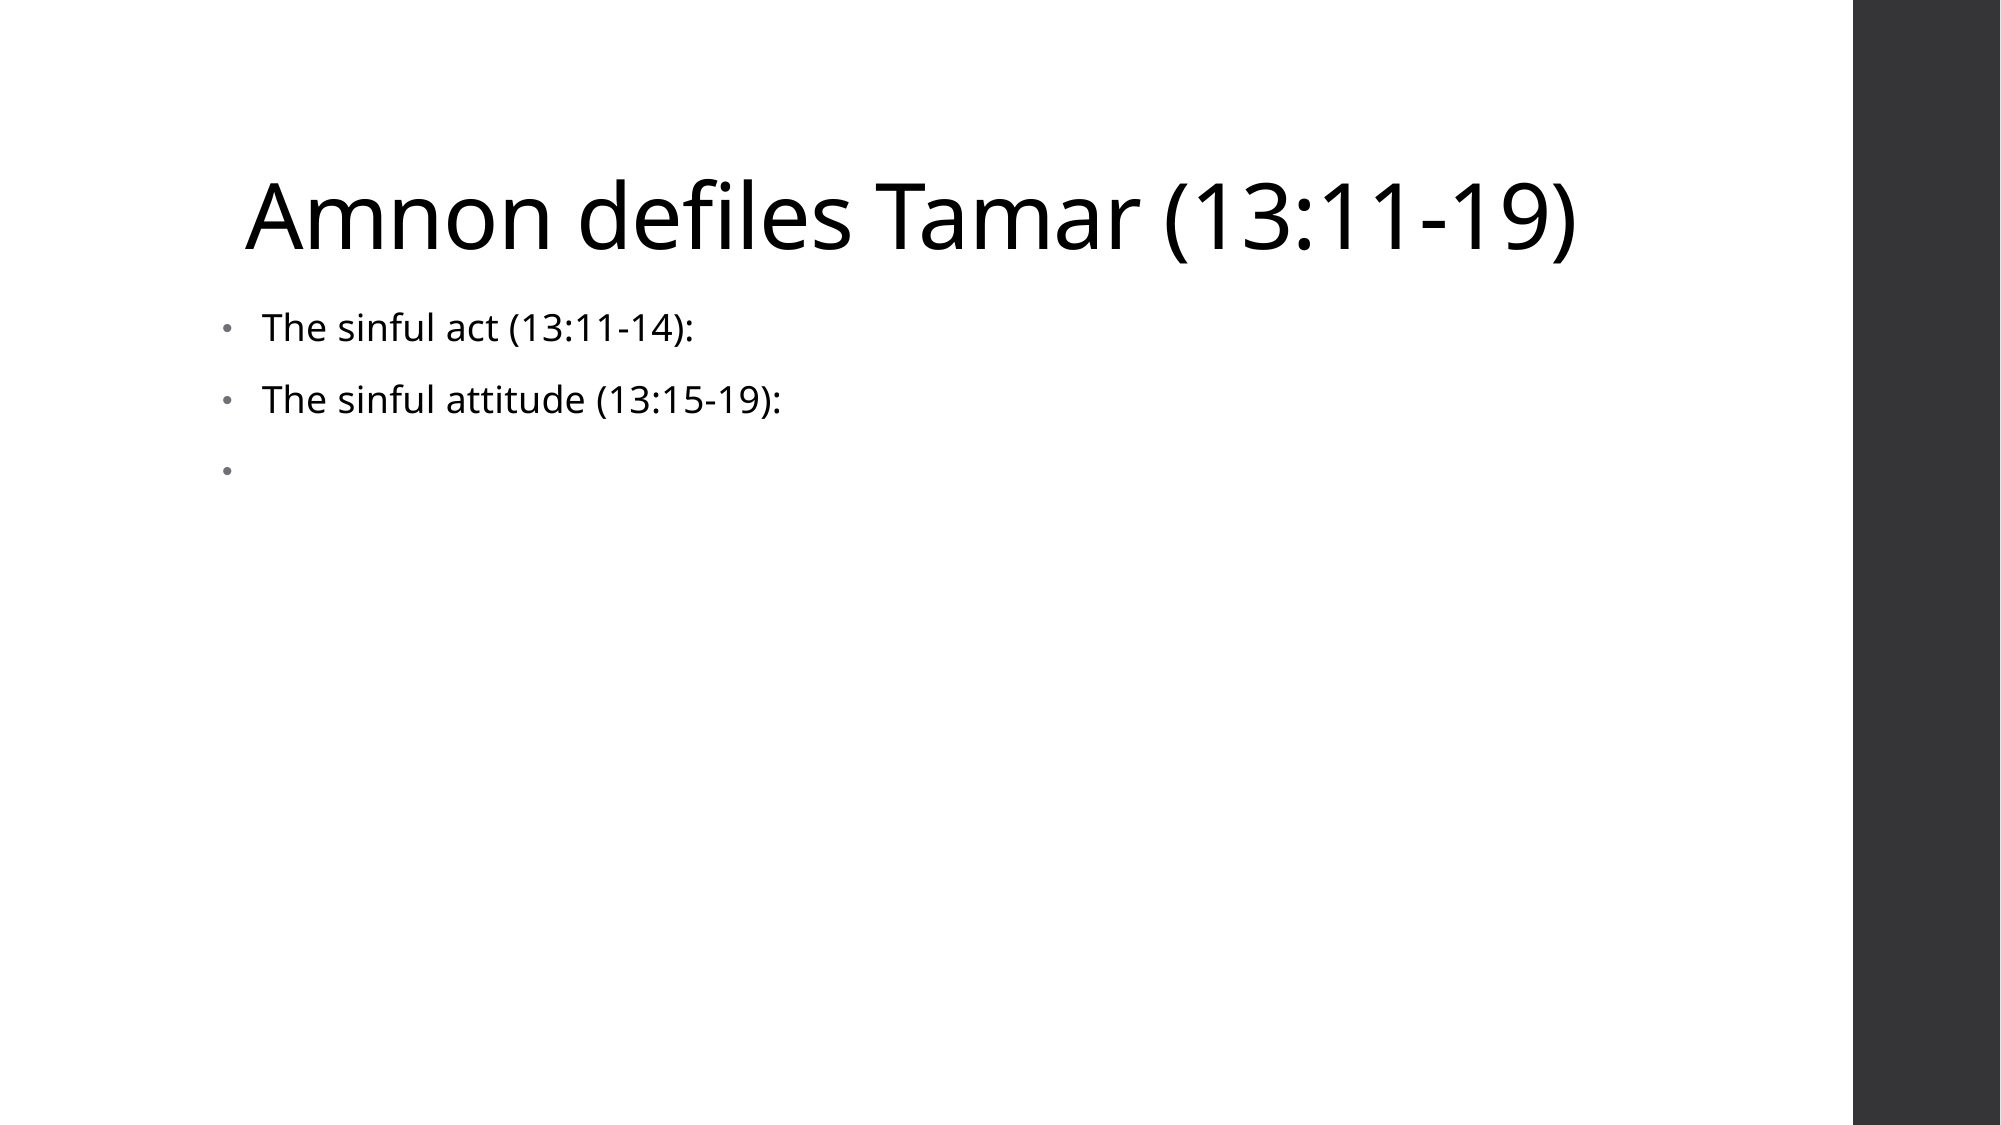

# Amnon defiles Tamar (13:11-19)
 The sinful act (13:11-14):
 The sinful attitude (13:15-19):